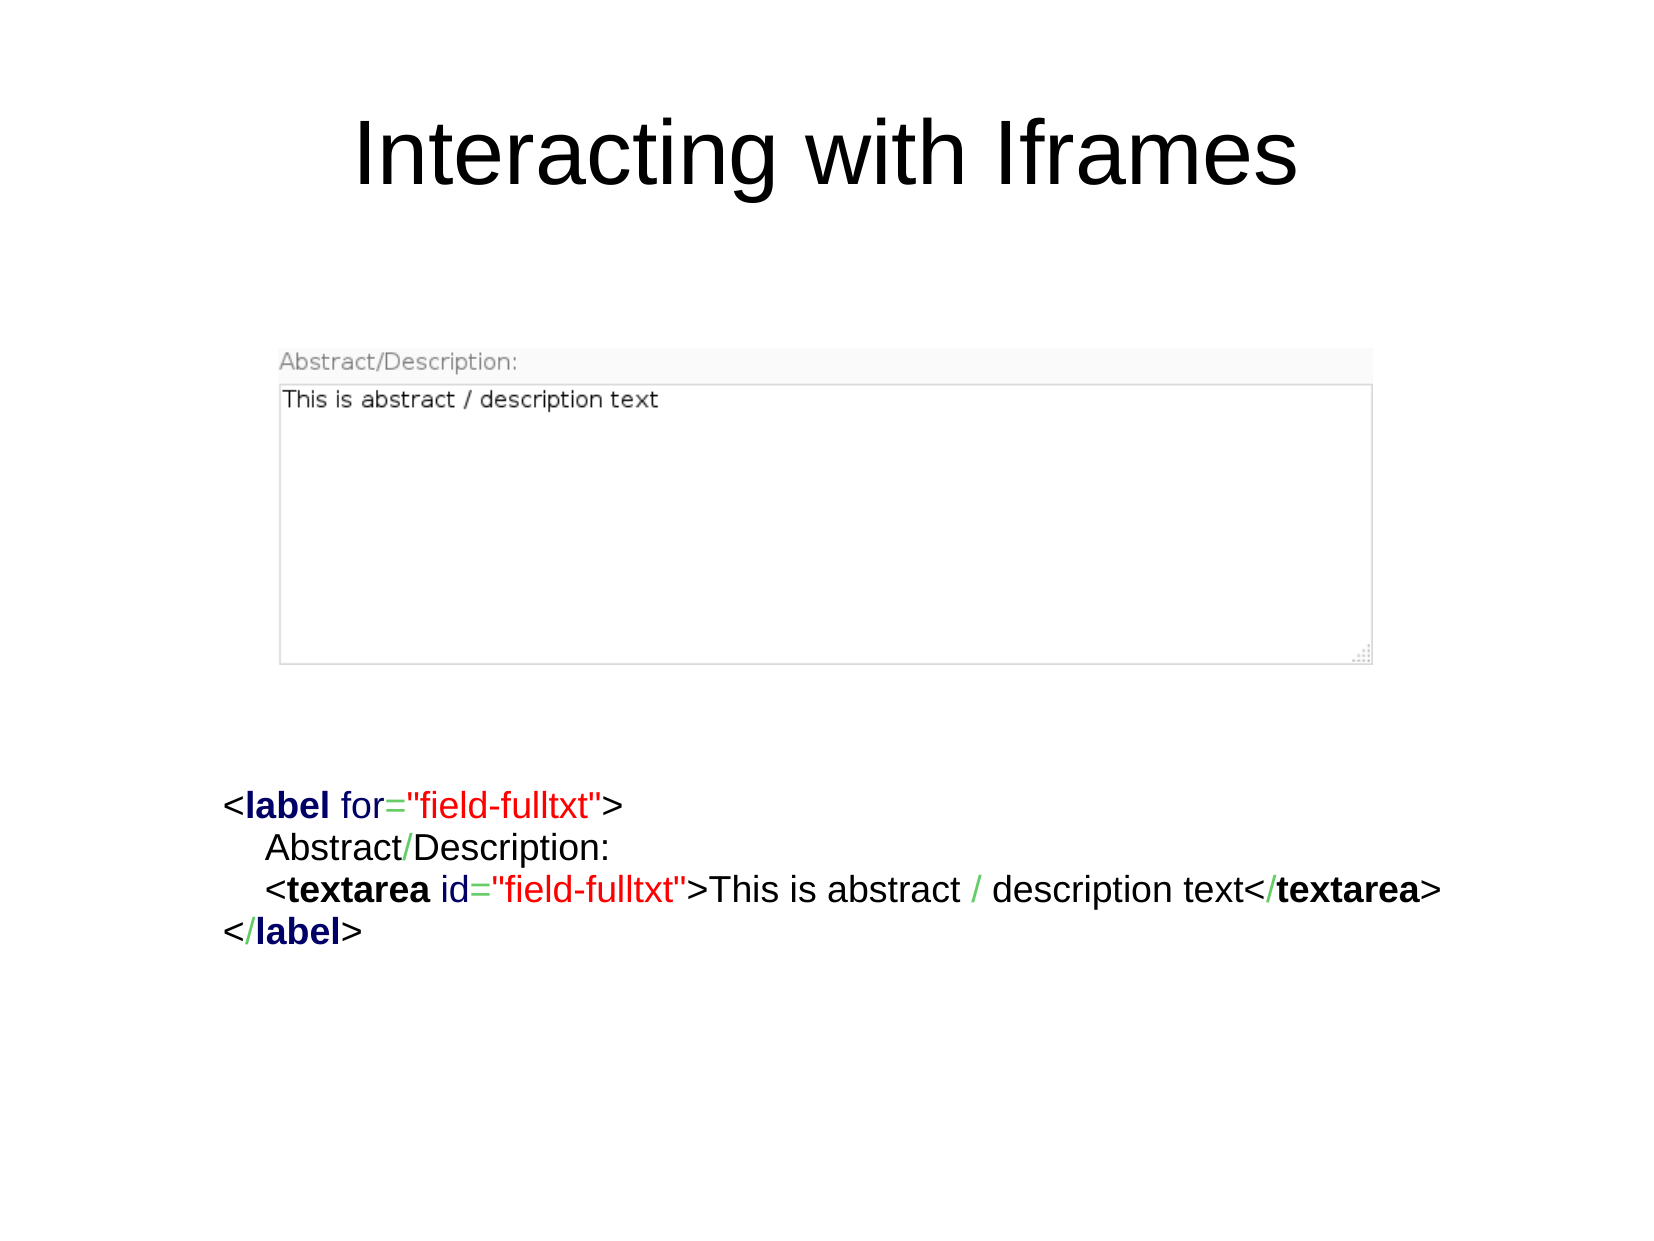

# Interacting with Iframes
<label for="field-fulltxt">
 Abstract/Description:
 <textarea id="field-fulltxt">This is abstract / description text</textarea>
</label>